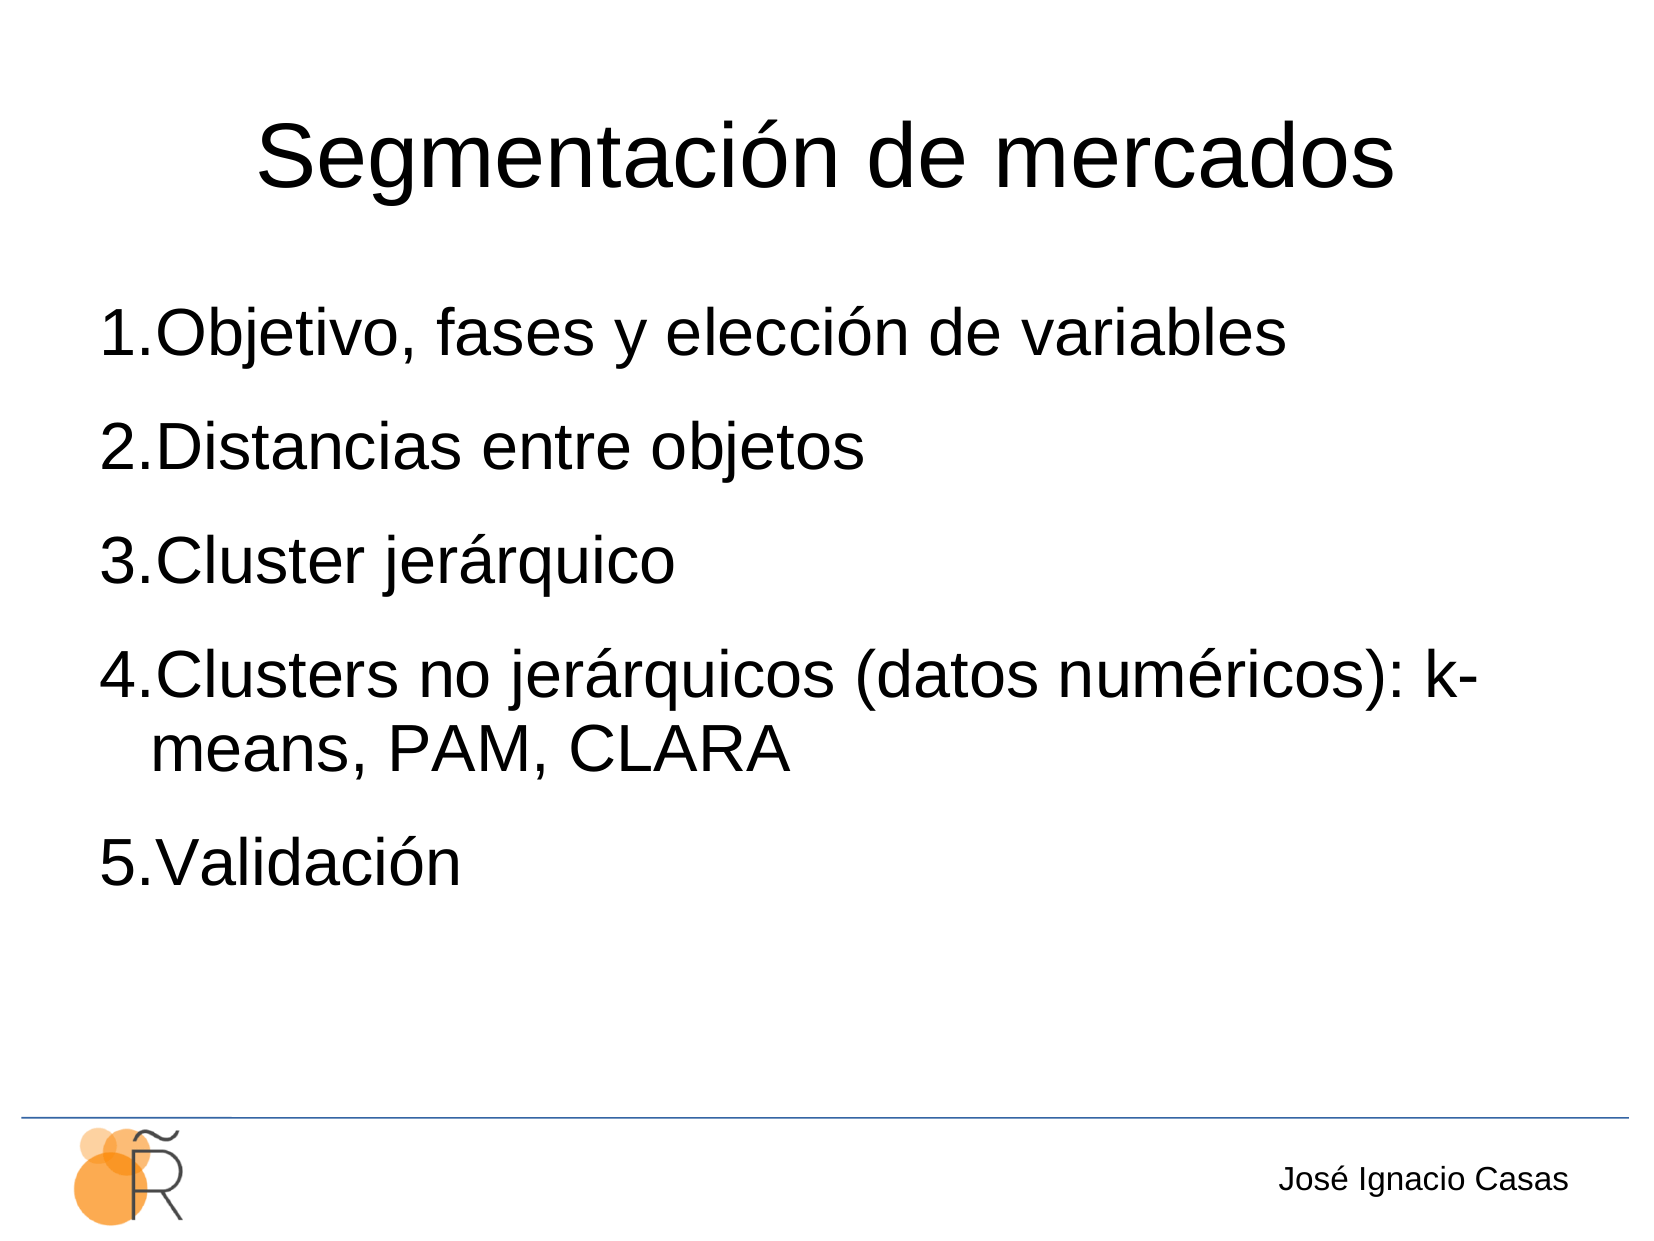

# Segmentación de mercados
Objetivo, fases y elección de variables
Distancias entre objetos
Cluster jerárquico
Clusters no jerárquicos (datos numéricos): k-means, PAM, CLARA
Validación